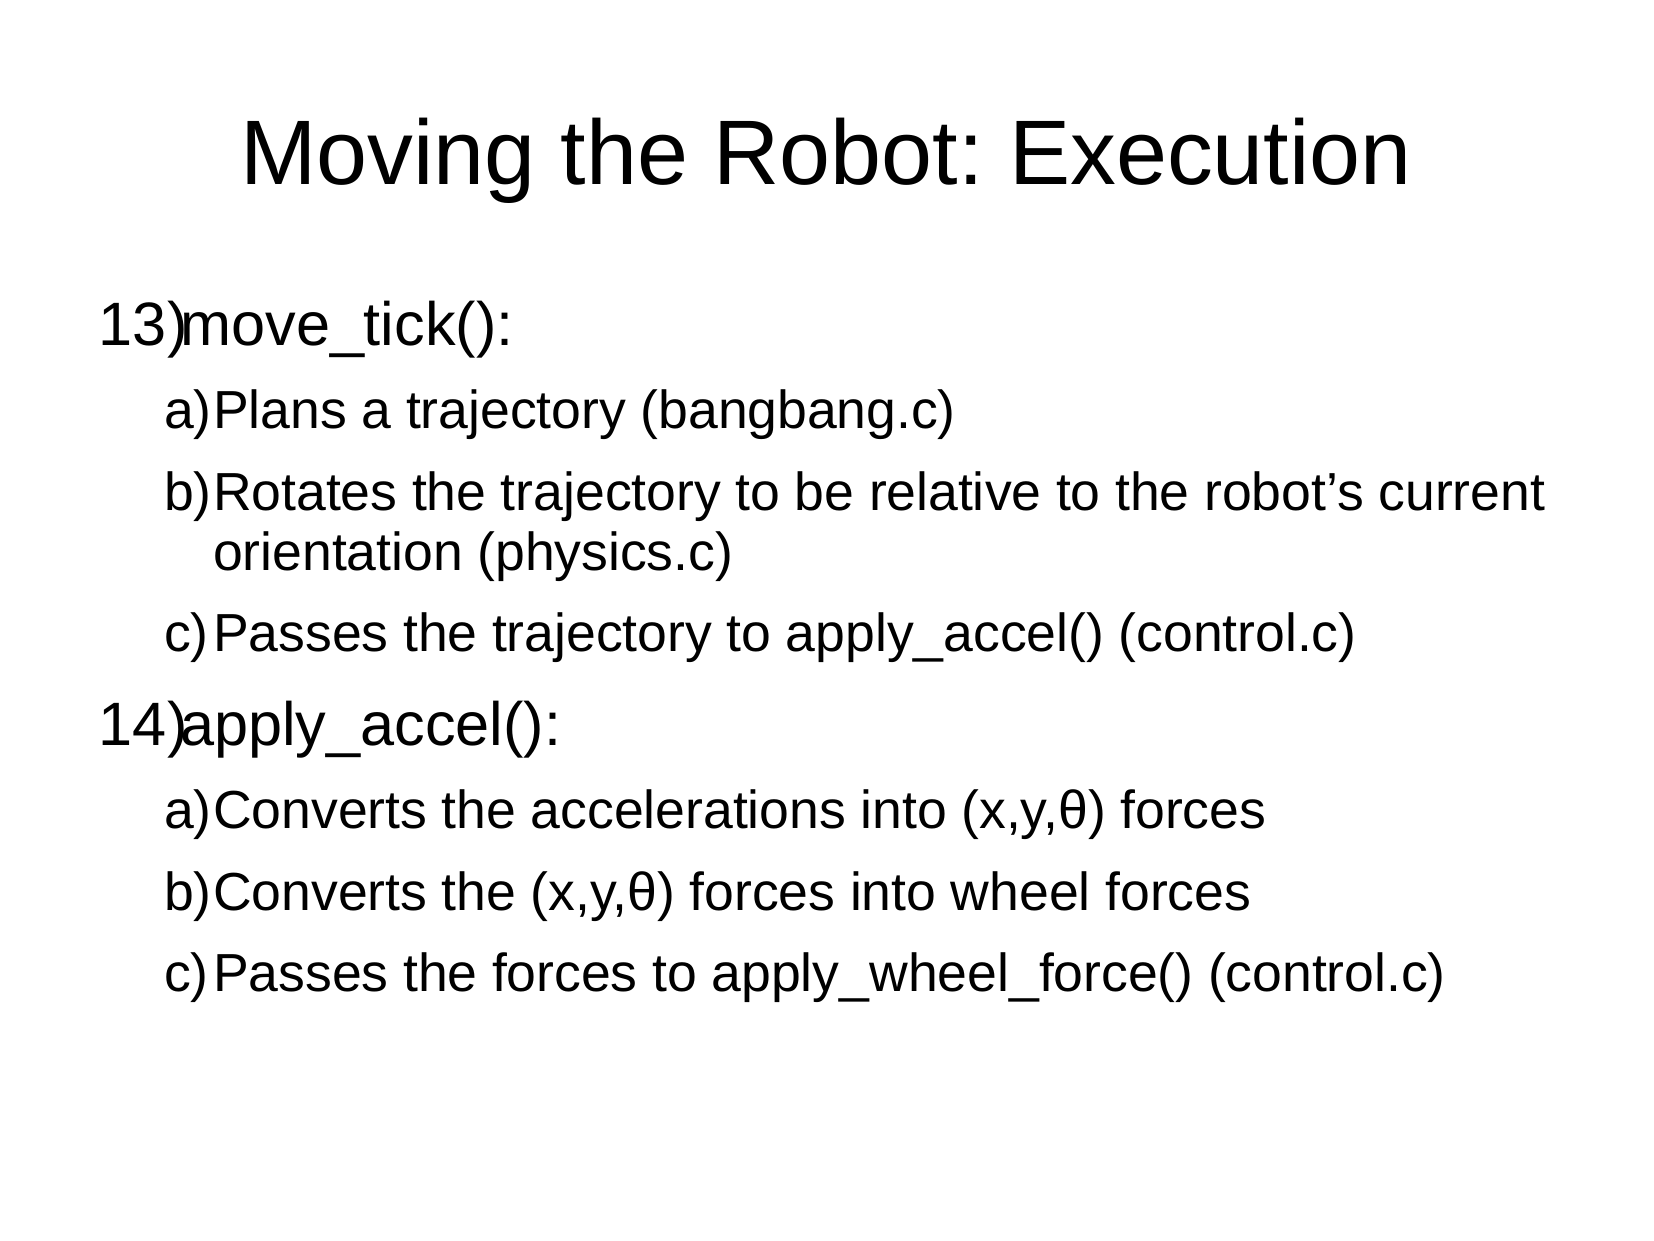

# Moving the Robot: Execution
move_tick():
Plans a trajectory (bangbang.c)
Rotates the trajectory to be relative to the robot’s current orientation (physics.c)
Passes the trajectory to apply_accel() (control.c)
apply_accel():
Converts the accelerations into (x,y,θ) forces
Converts the (x,y,θ) forces into wheel forces
Passes the forces to apply_wheel_force() (control.c)